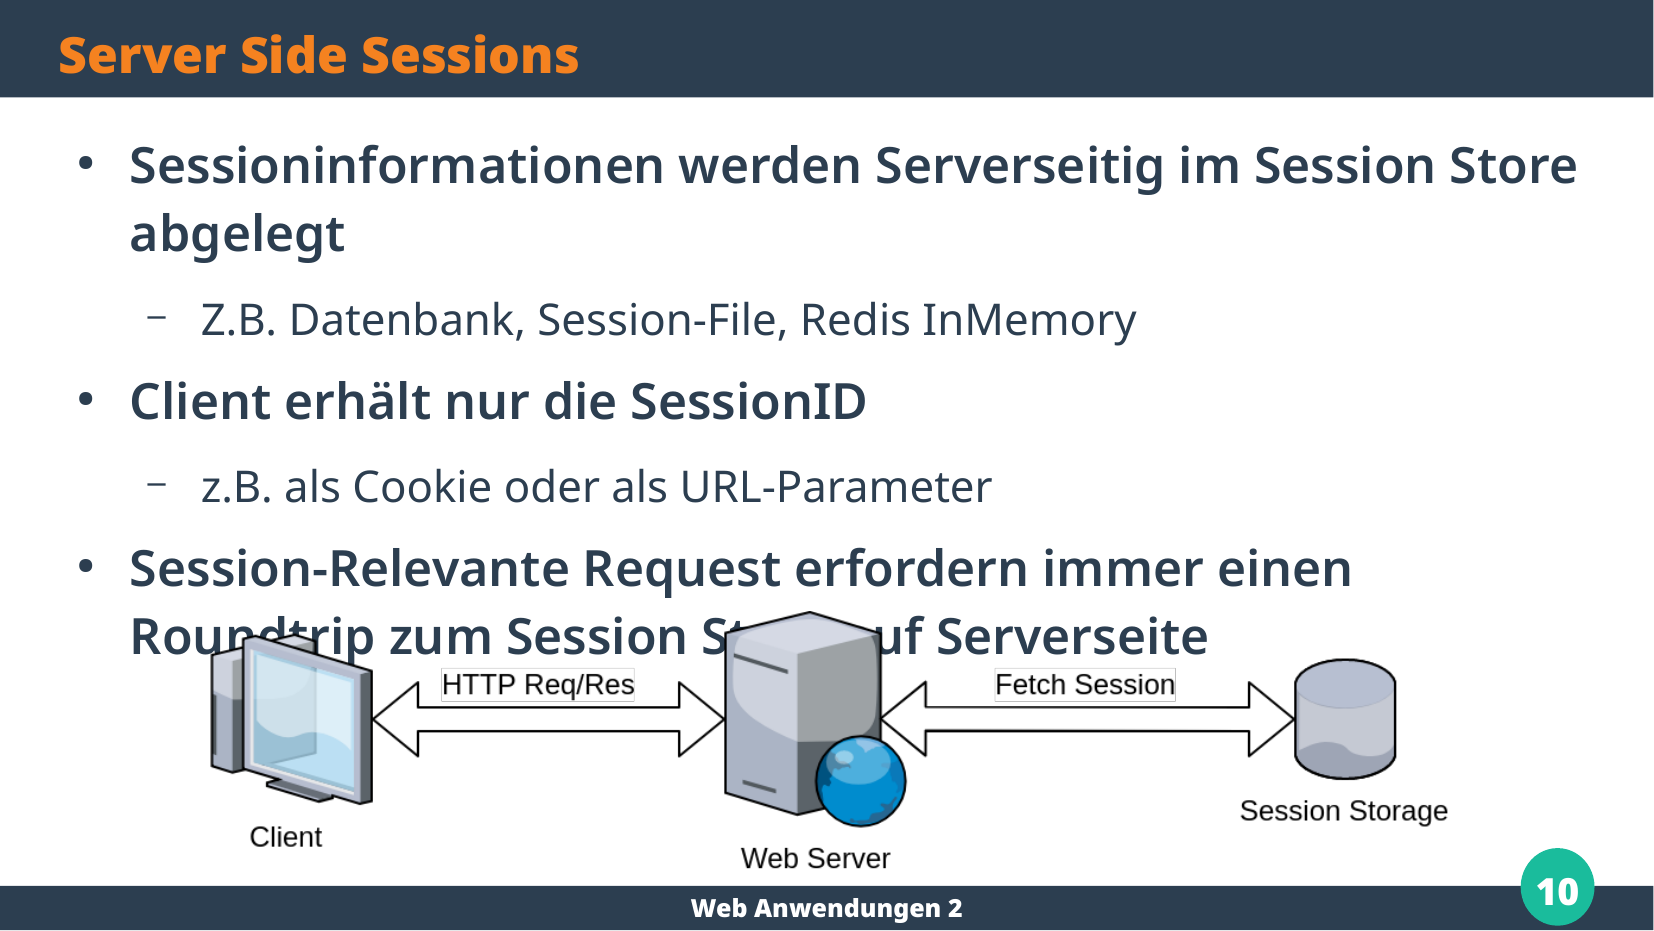

# Server Side Sessions
Sessioninformationen werden Serverseitig im Session Store abgelegt
Z.B. Datenbank, Session-File, Redis InMemory
Client erhält nur die SessionID
z.B. als Cookie oder als URL-Parameter
Session-Relevante Request erfordern immer einen Roundtrip zum Session Store auf Serverseite
10